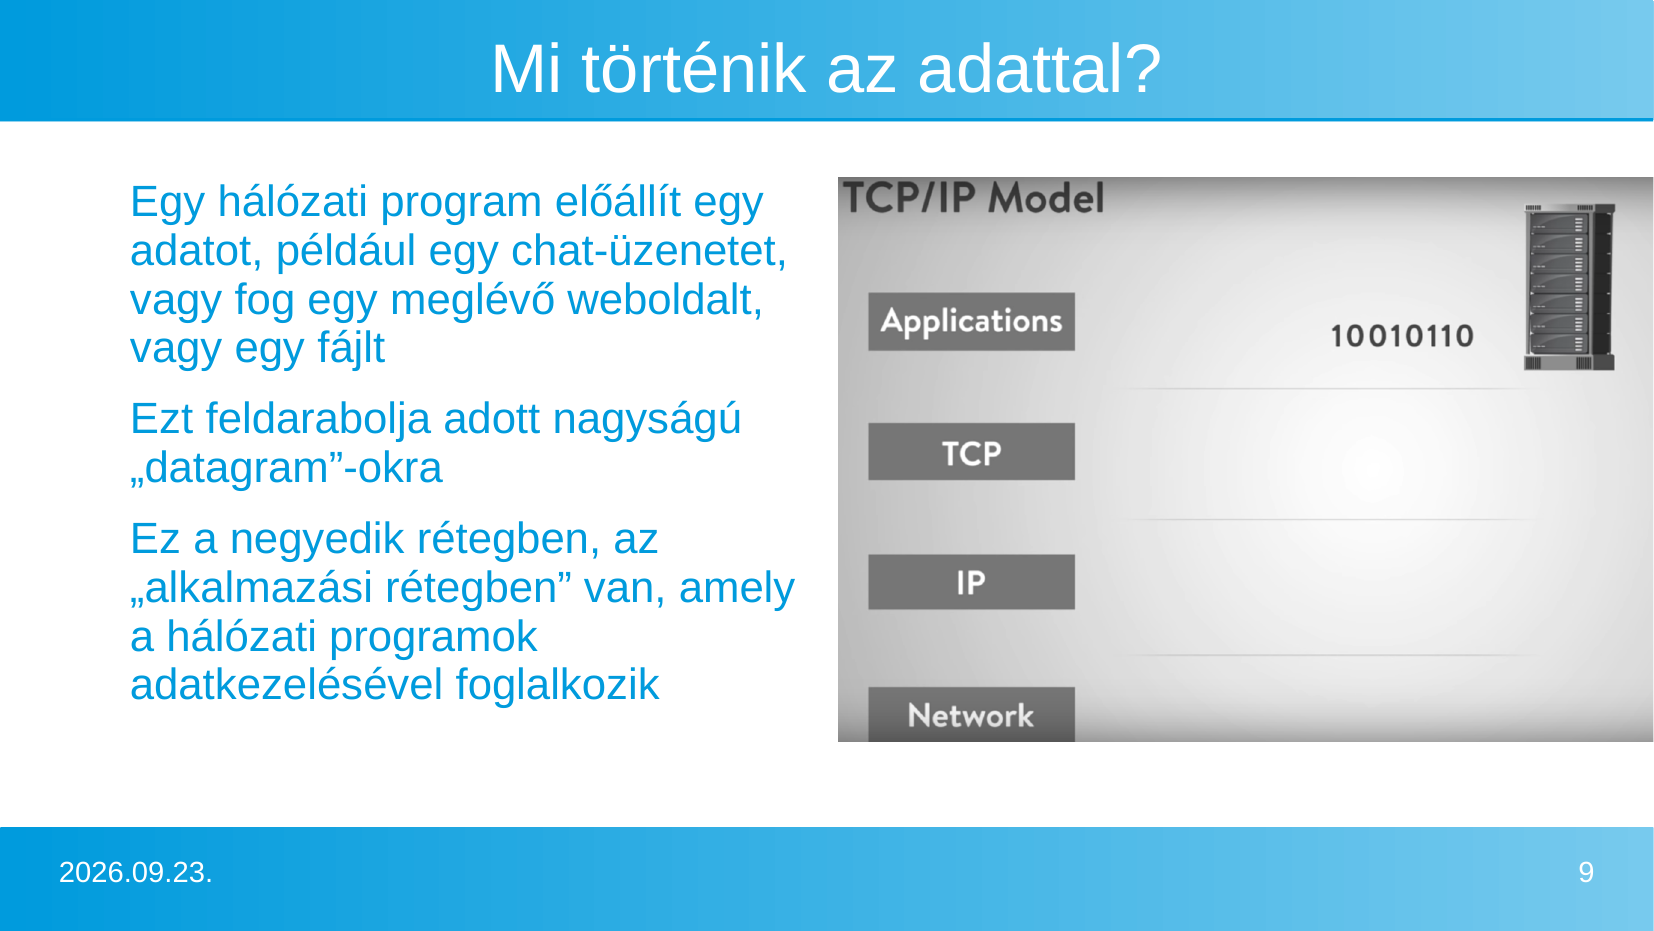

# Mi történik az adattal?
Egy hálózati program előállít egy adatot, például egy chat-üzenetet, vagy fog egy meglévő weboldalt, vagy egy fájlt
Ezt feldarabolja adott nagyságú „datagram”-okra
Ez a negyedik rétegben, az „alkalmazási rétegben” van, amely a hálózati programok adatkezelésével foglalkozik
9